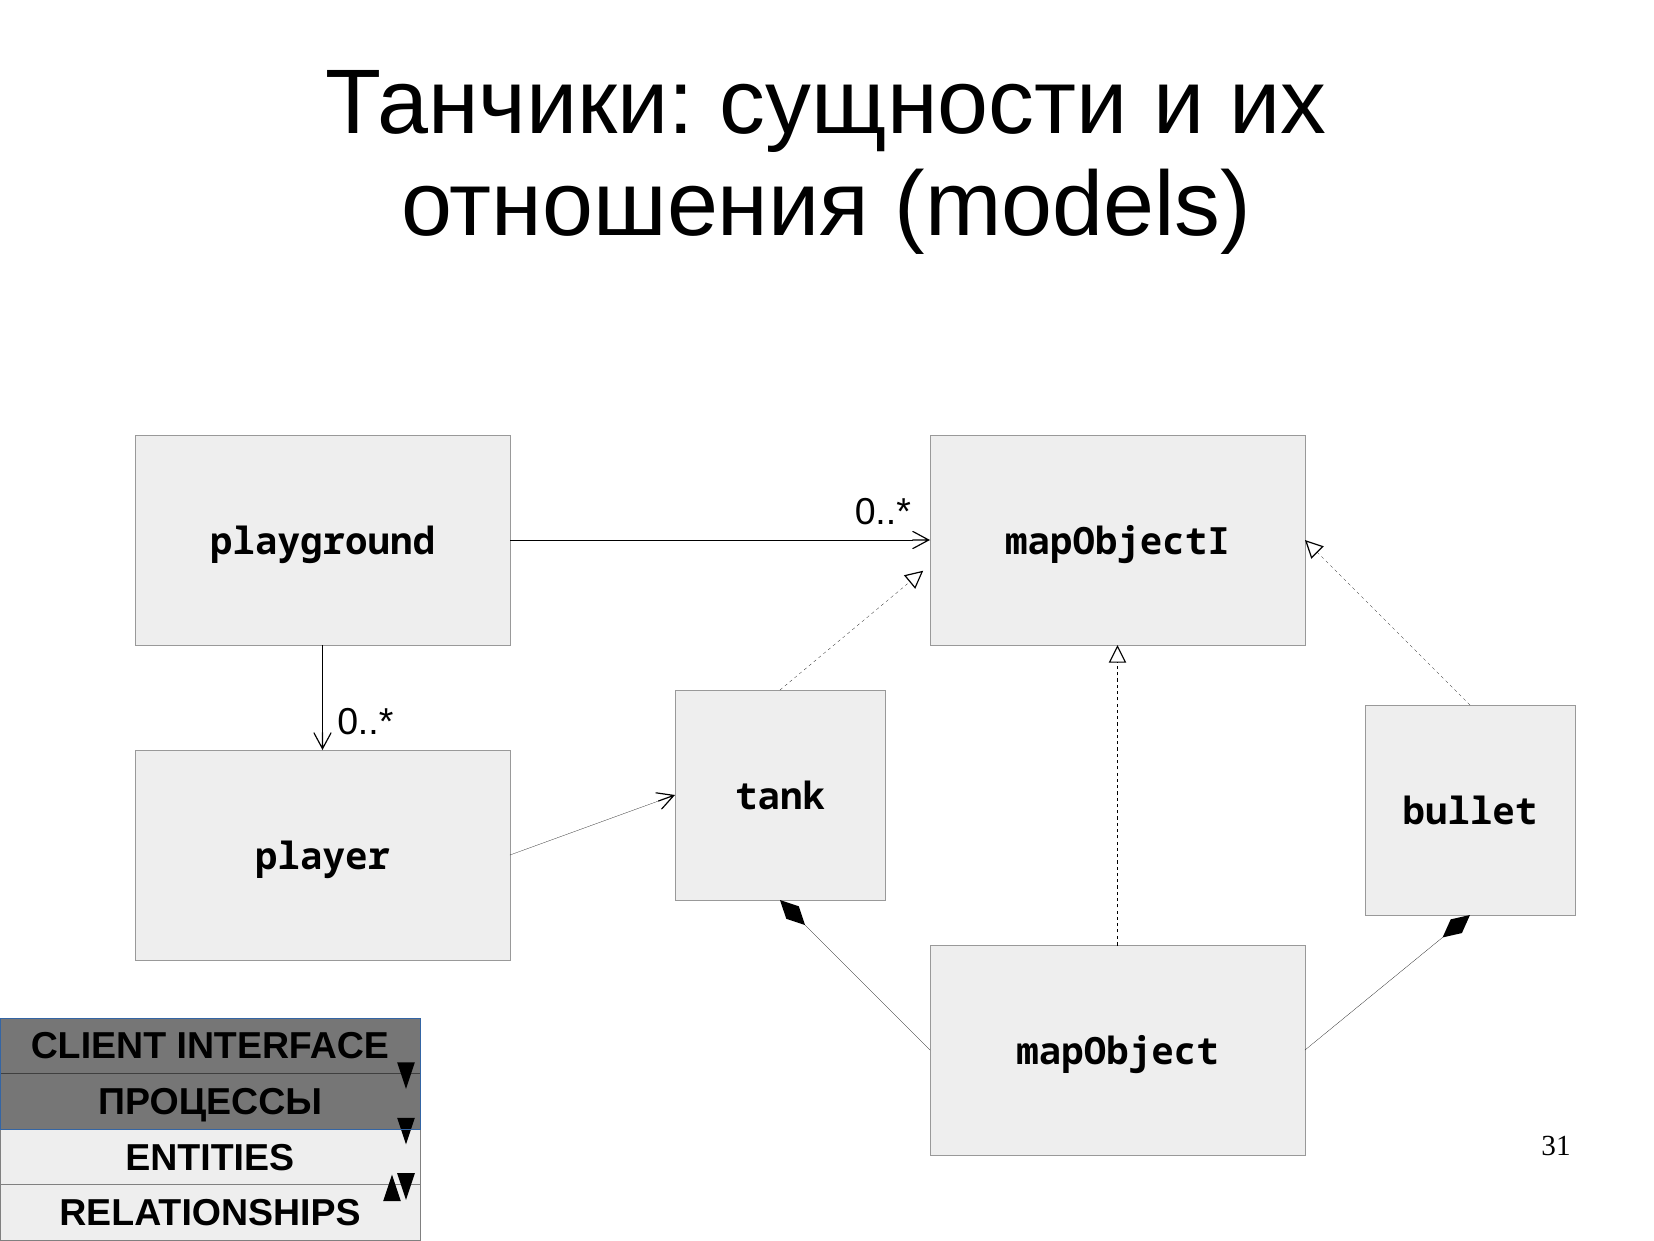

# Танчики: сущности и их отношения (models)
playground
mapObjectI
0..*
tank
0..*
bullet
player
mapObject
CLIENT INTERFACE
ПРОЦЕССЫ
ENTITIES
RELATIONSHIPS
31